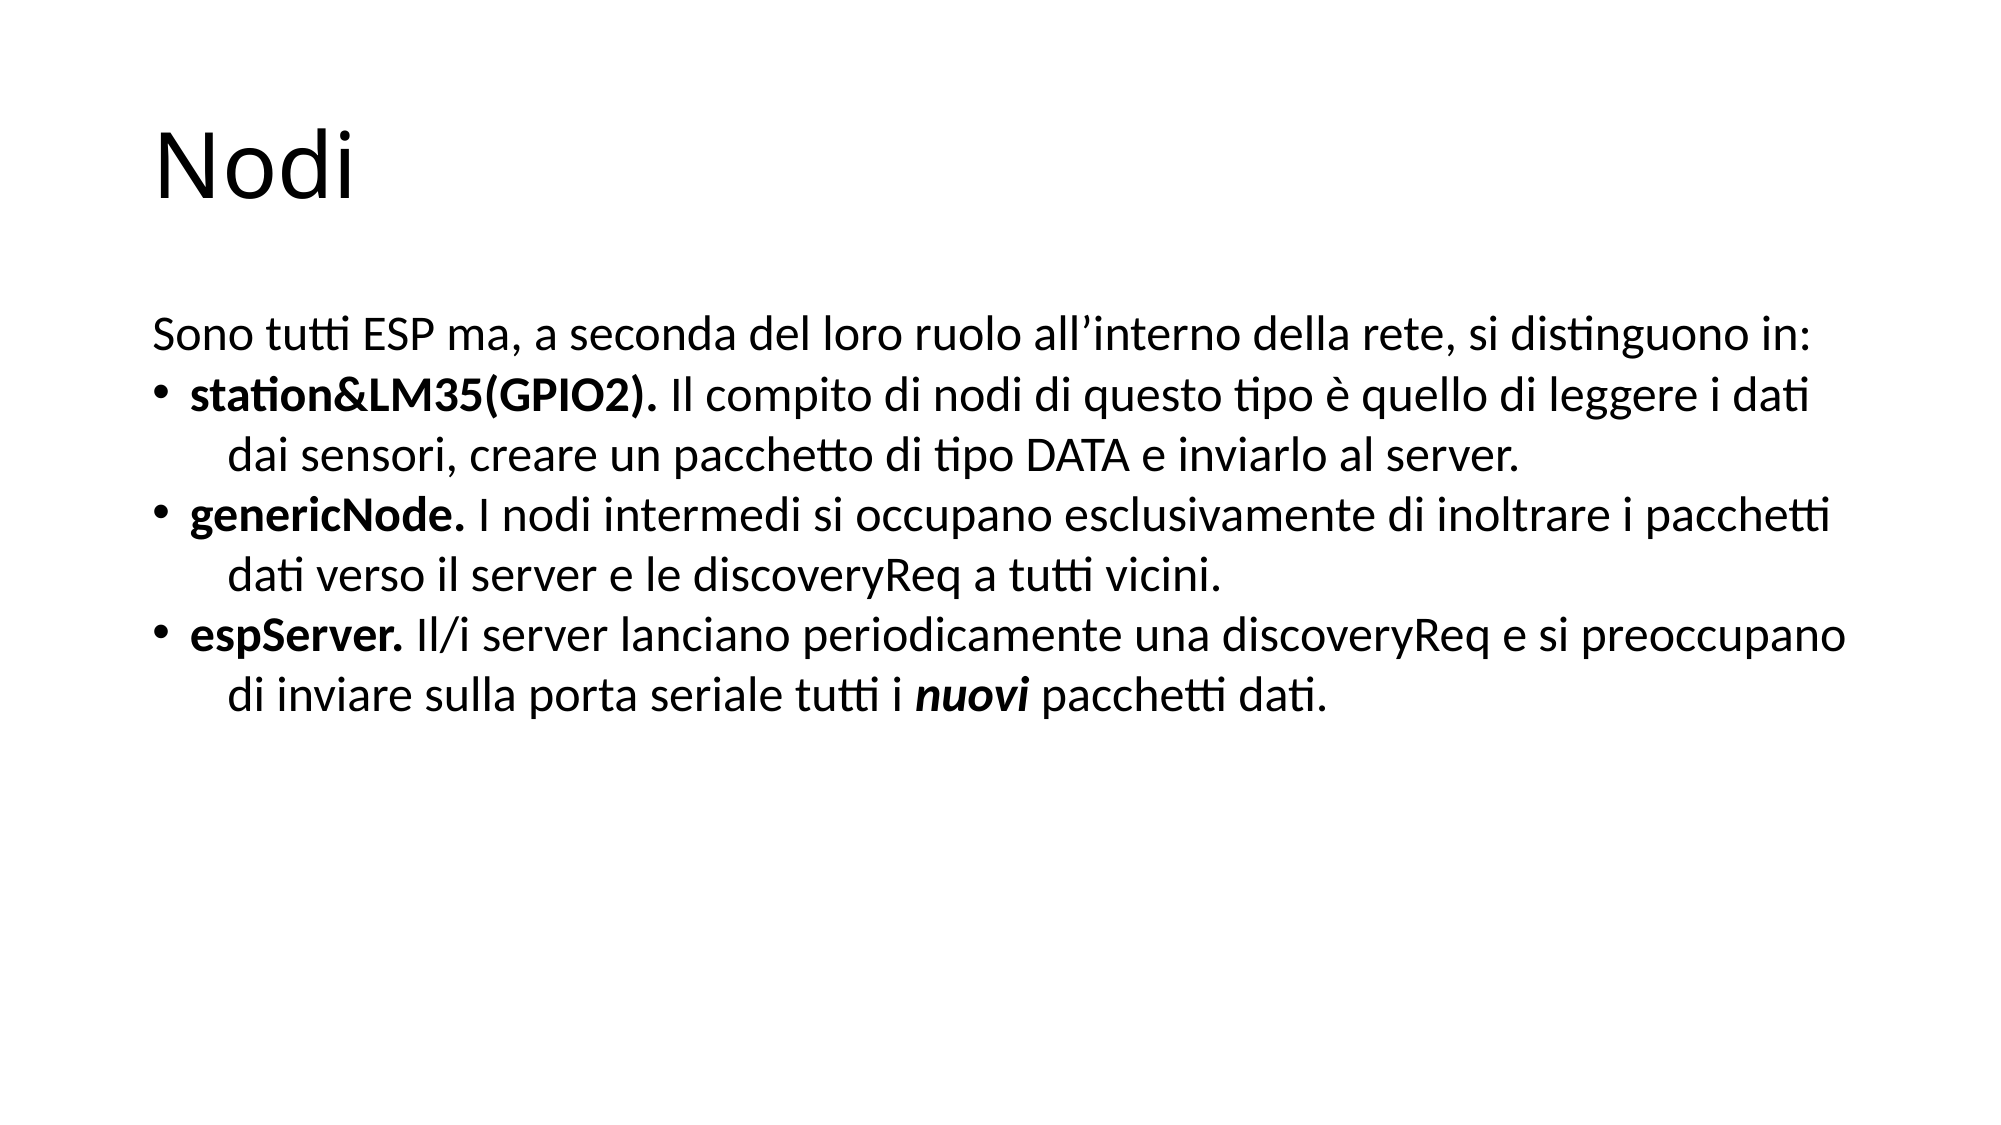

# Nodi
Sono tutti ESP ma, a seconda del loro ruolo all’interno della rete, si distinguono in:
station&LM35(GPIO2). Il compito di nodi di questo tipo è quello di leggere i dati dai sensori, creare un pacchetto di tipo DATA e inviarlo al server.
genericNode. I nodi intermedi si occupano esclusivamente di inoltrare i pacchetti dati verso il server e le discoveryReq a tutti vicini.
espServer. Il/i server lanciano periodicamente una discoveryReq e si preoccupano di inviare sulla porta seriale tutti i nuovi pacchetti dati.